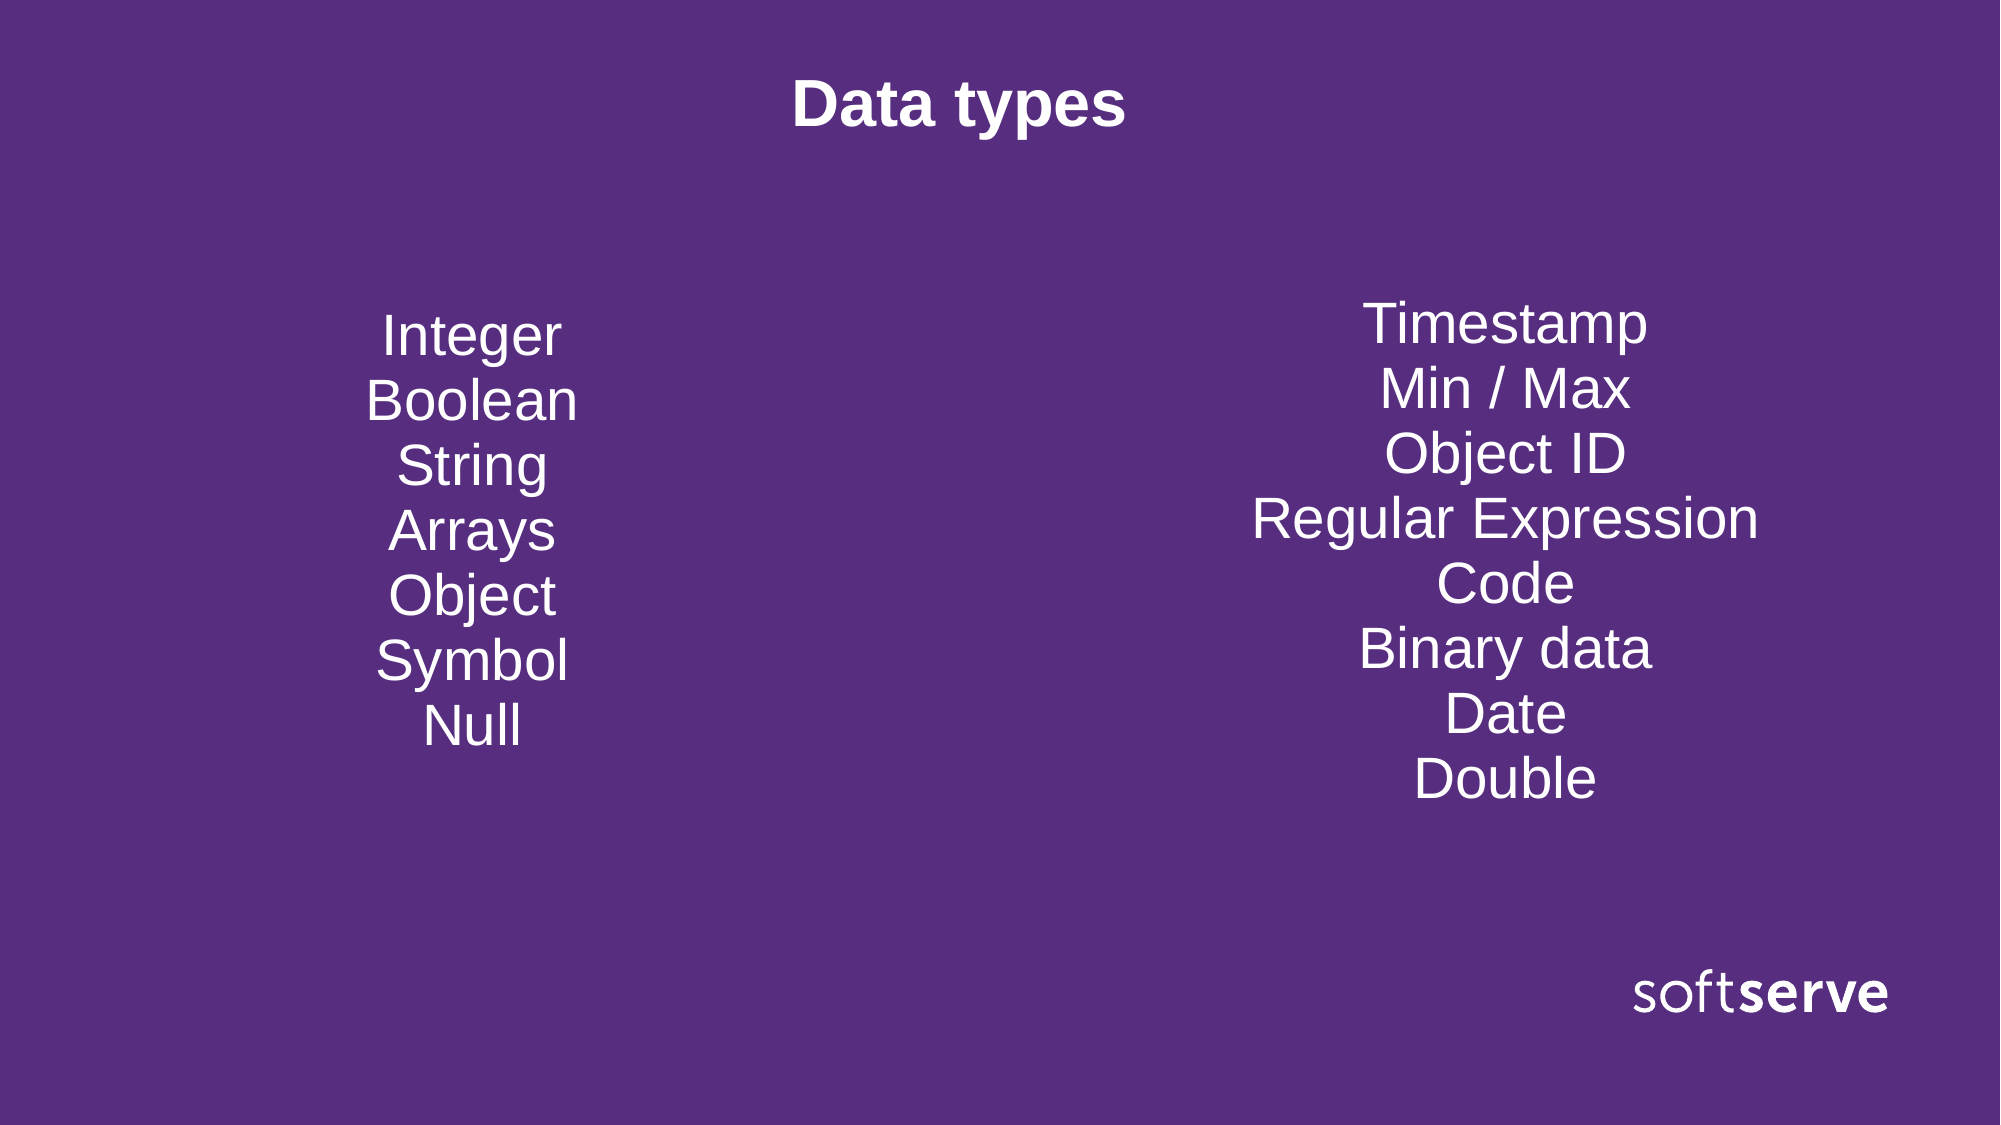

Data types
Timestamp
Min / Max
Object ID
Regular Expression
Code
Binary data
Date
Double
Integer
Boolean
String
Arrays
Object
Symbol
Null